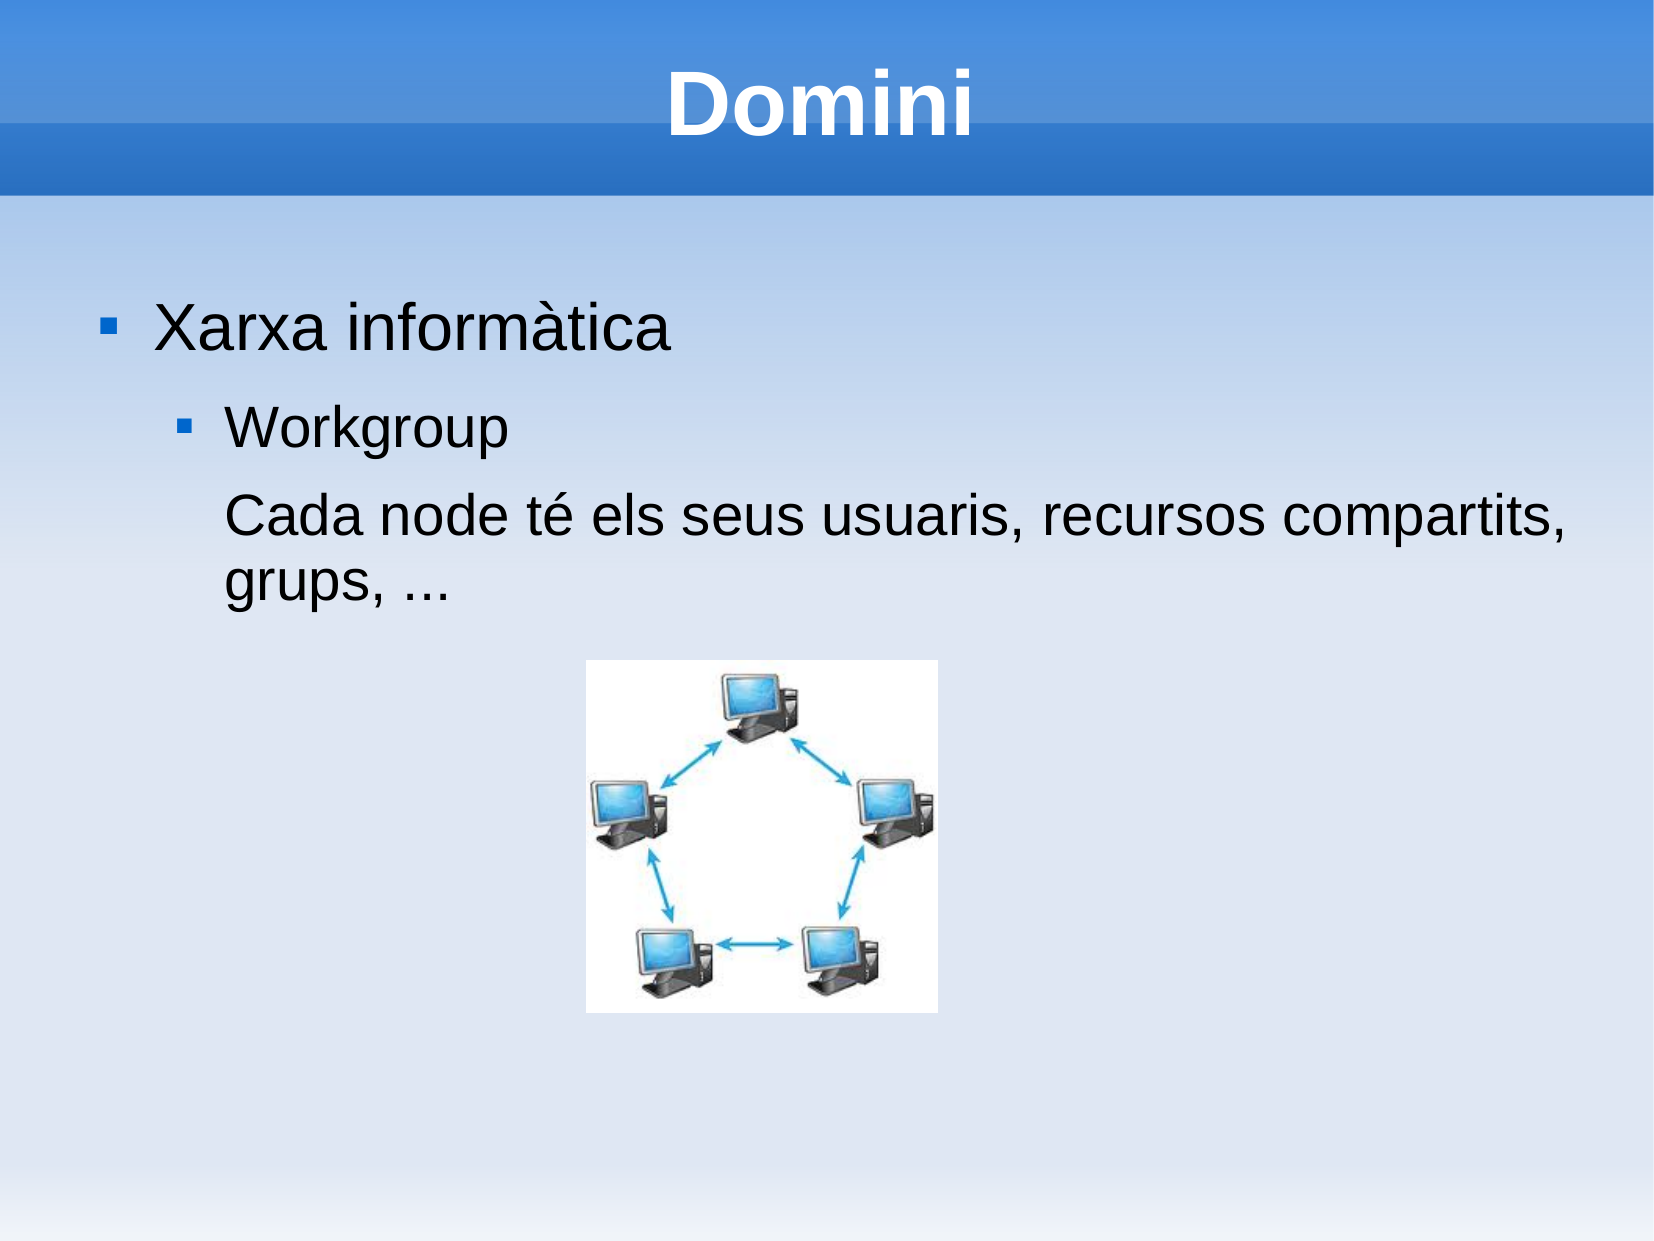

# Domini
Xarxa informàtica
Workgroup
Cada node té els seus usuaris, recursos compartits, grups, ...